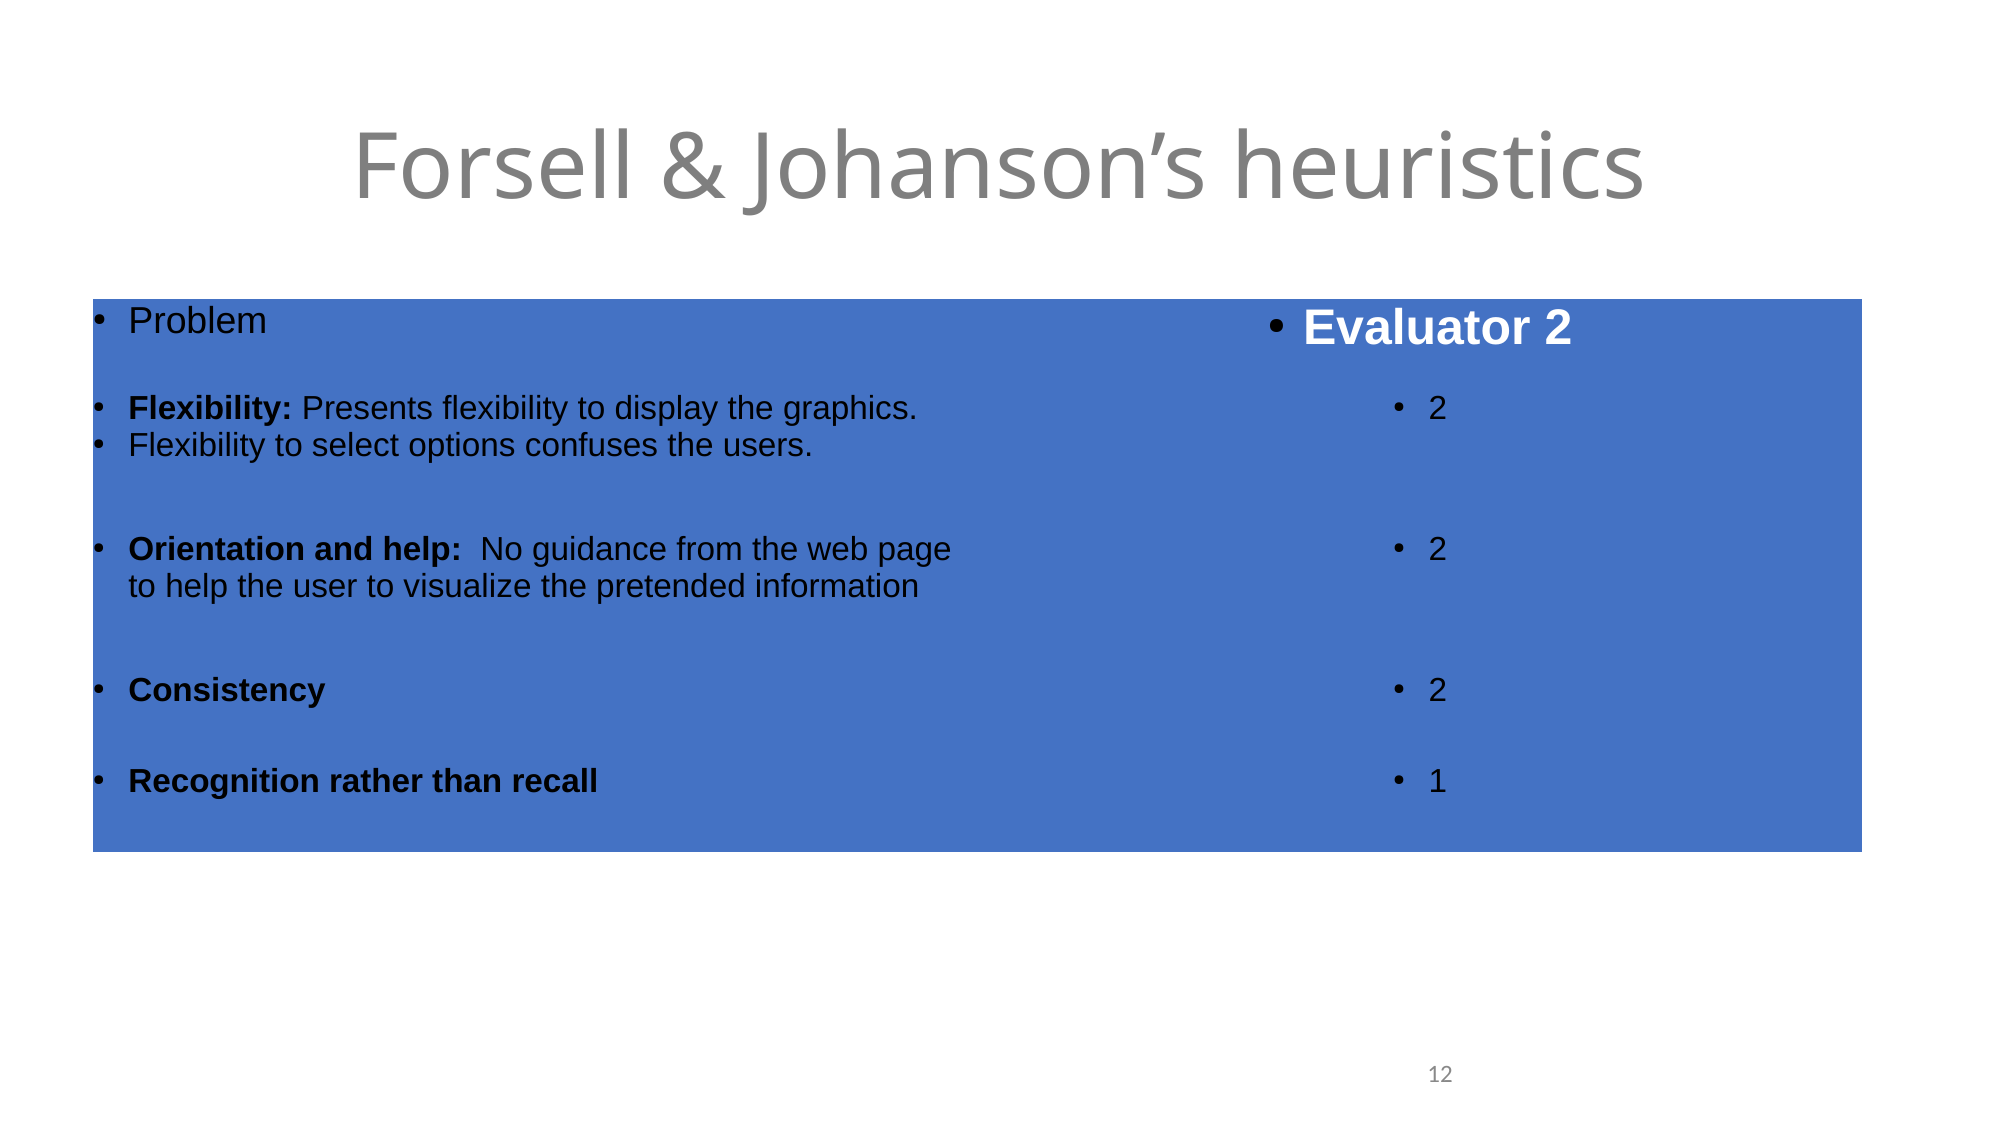

# Forsell & Johanson’s heuristics
| Problem | Evaluator 2 |
| --- | --- |
| Flexibility: Presents flexibility to display the graphics. Flexibility to select options confuses the users. | 2 |
| Orientation and help: No guidance from the web page to help the user to visualize the pretended information | 2 |
| Consistency | 2 |
| Recognition rather than recall | 1 |